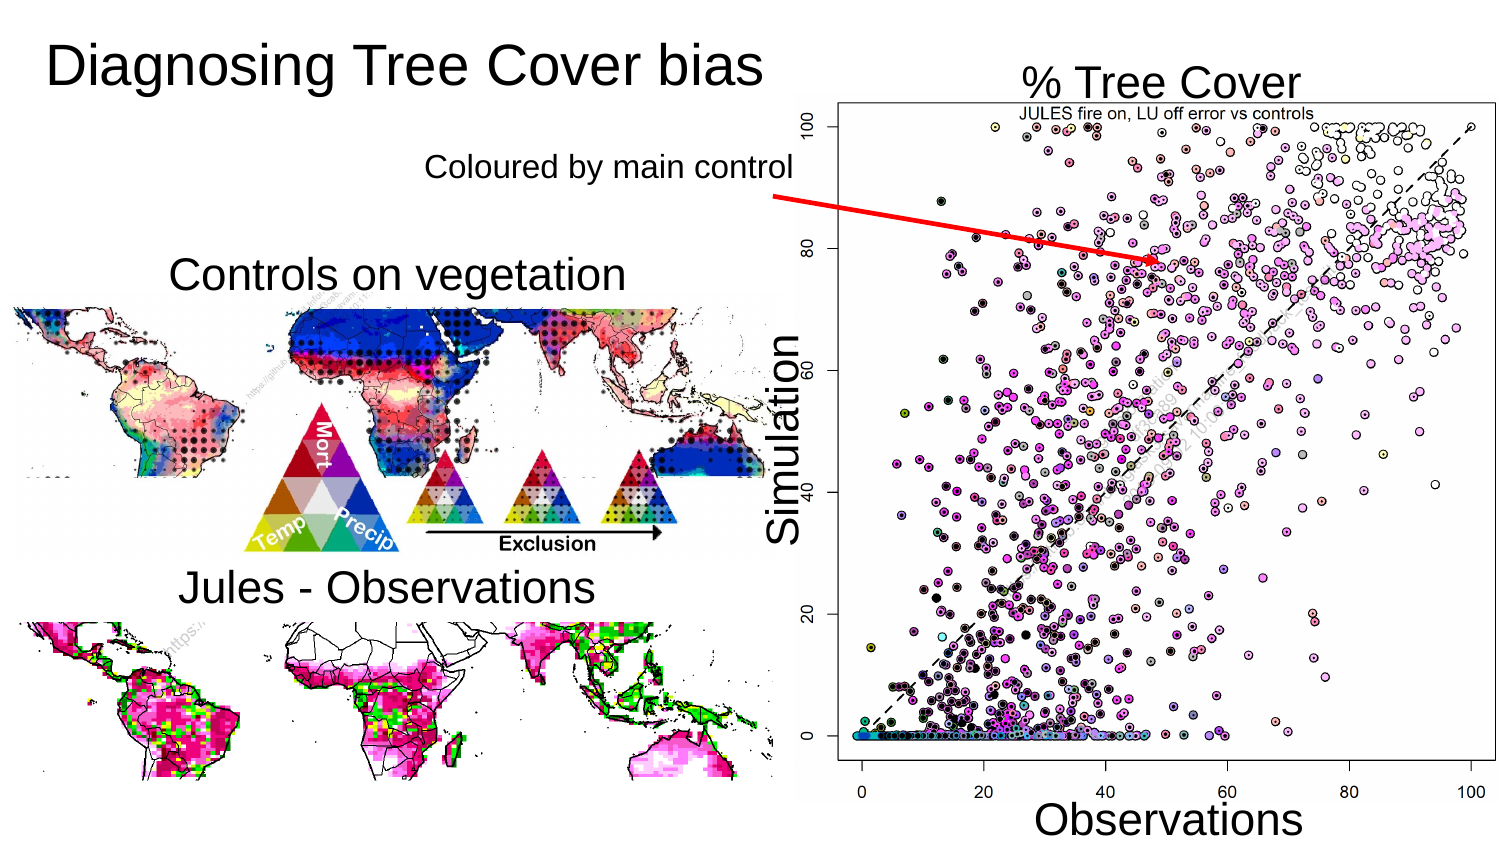

# Diagnosing Tree Cover bias
% Tree Cover
Coloured by main control
Controls on vegetation
Simulation
Jules - Observations
Observations